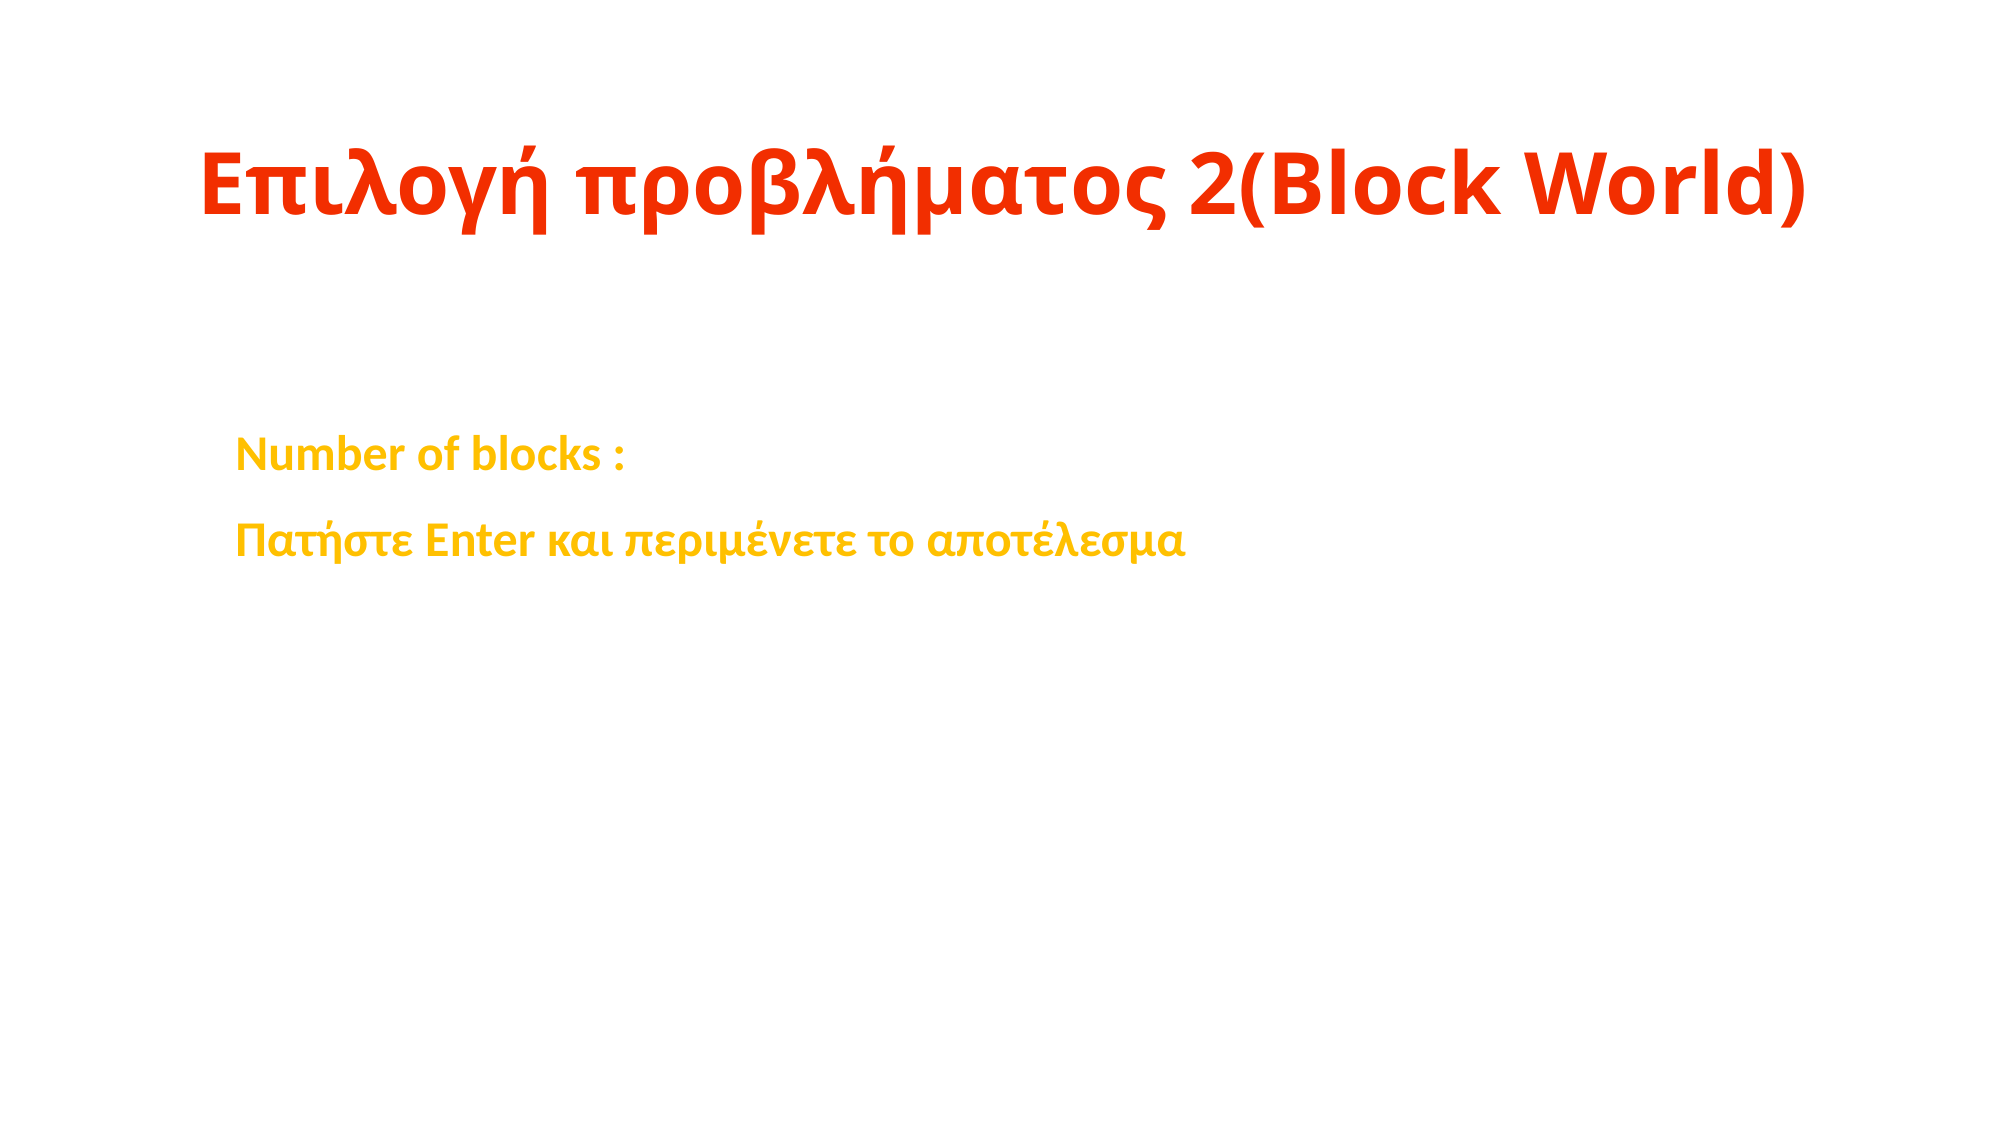

# Επιλογή προβλήματος 2(Block World)
Number of blocks :
Πατήστε Enter και περιμένετε το αποτέλεσμα